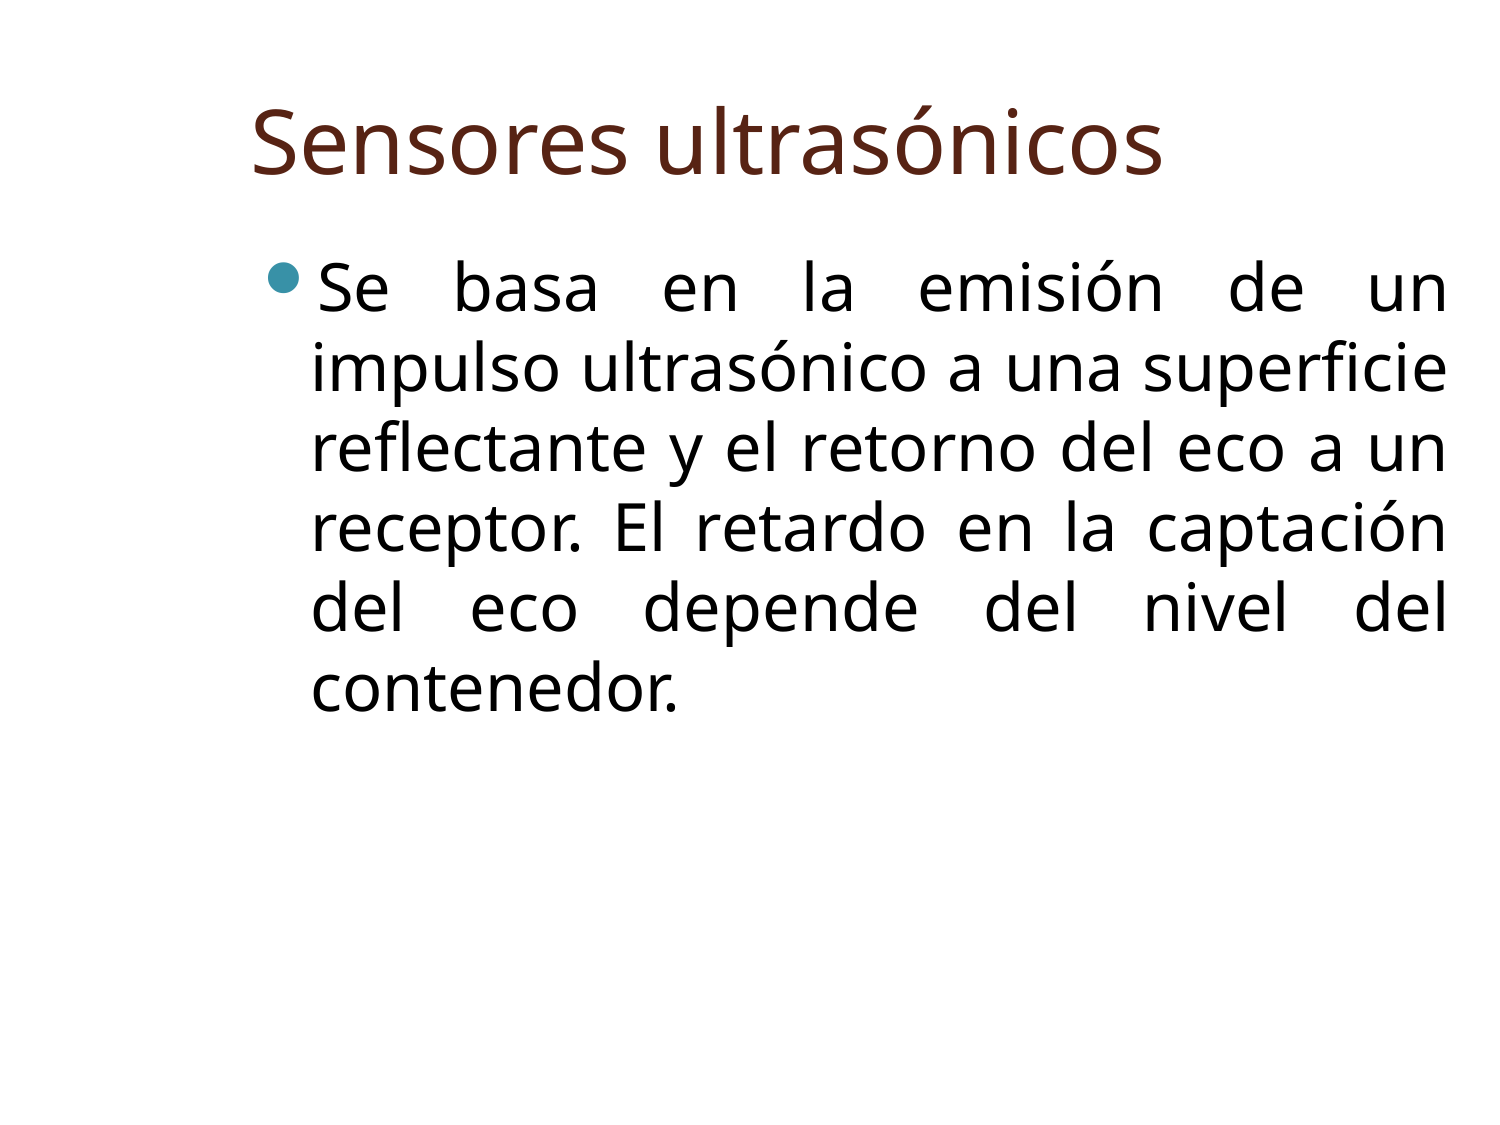

# Sensores ultrasónicos
Se basa en la emisión de un impulso ultrasónico a una superficie reflectante y el retorno del eco a un receptor. El retardo en la captación del eco depende del nivel del contenedor.